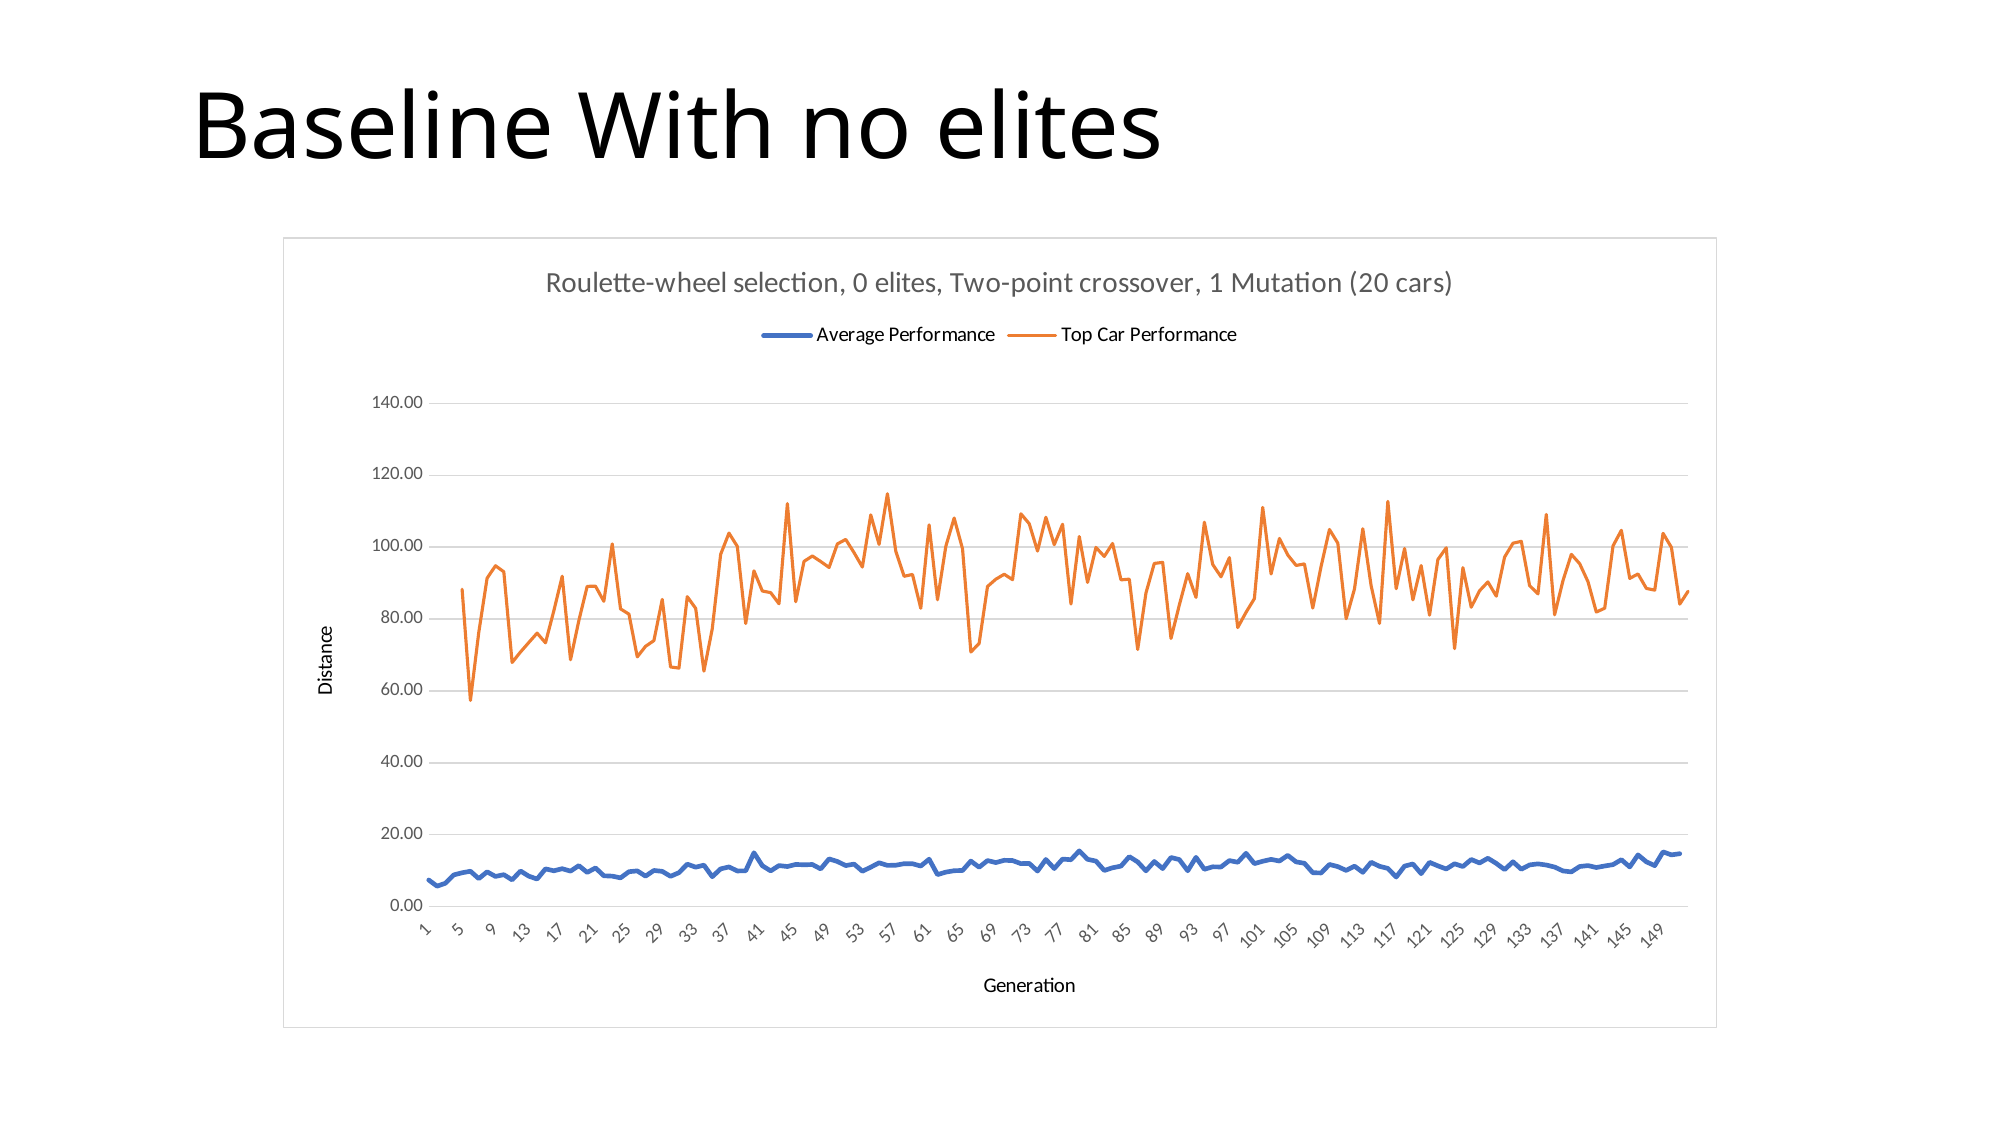

# Baseline With no elites
### Chart: Roulette-wheel selection, 0 elites, Two-point crossover, 1 Mutation (20 cars)
| Category | Average Performance | Top Car Performance |
|---|---|---|
| 1 | 7.36971706618548 | None |
| 2 | 5.64520238532817 | None |
| 3 | 6.47635041782826 | None |
| 4 | 8.78658979792781 | None |
| 5 | 9.38038943505103 | 88.2735166566364 |
| 6 | 9.7992189847829 | 57.3375963481979 |
| 7 | 7.7570490997183 | 76.2440998218656 |
| 8 | 9.63508326094801 | 91.3379181977375 |
| 9 | 8.36259502735307 | 94.8212449286889 |
| 10 | 8.85640411057061 | 93.1402812721803 |
| 11 | 7.40696530019126 | 67.8942887487293 |
| 12 | 9.86257174135627 | 70.8173163427574 |
| 13 | 8.42298966367397 | 73.4720126326867 |
| 14 | 7.64020228376543 | 76.0612714107203 |
| 15 | 10.4574363910419 | 73.380543032164 |
| 16 | 9.92513960978534 | 82.274369431004 |
| 17 | 10.5026697053863 | 91.9006919798475 |
| 18 | 9.83266444130927 | 68.670036854098 |
| 19 | 11.3648467811577 | 79.56378350067 |
| 20 | 9.46684278078879 | 89.0877400555091 |
| 21 | 10.7201597821788 | 89.132247924681 |
| 22 | 8.54142355183498 | 84.9316417289958 |
| 23 | 8.43563118821646 | 100.893327545509 |
| 24 | 7.96883970652461 | 82.8065753964926 |
| 25 | 9.67210518867412 | 81.3640277857735 |
| 26 | 9.89413748865985 | 69.4624360855267 |
| 27 | 8.43358024299843 | 72.3846257856255 |
| 28 | 10.0134589252275 | 74.0010409671101 |
| 29 | 9.76891189494324 | 85.4439704637361 |
| 30 | 8.3836013250683 | 66.643223362347 |
| 31 | 9.40192942131299 | 66.3475774177477 |
| 32 | 11.7609627571679 | 86.2087818046461 |
| 33 | 10.9329538758456 | 82.9628714850694 |
| 34 | 11.497242515956 | 65.5069504489727 |
| 35 | 8.28298345016435 | 77.2670173187361 |
| 36 | 10.4595054277658 | 97.9904128569625 |
| 37 | 10.9974087906406 | 103.909017627588 |
| 38 | 9.88064509587312 | 100.218480296332 |
| 39 | 9.92143534184844 | 78.7449282014854 |
| 40 | 14.9451447381433 | 93.3989161265814 |
| 41 | 11.3183265990648 | 87.7797229048295 |
| 42 | 9.89808817946591 | 87.3411882255772 |
| 43 | 11.370219809429 | 84.2316358644553 |
| 44 | 11.1084913948534 | 112.115408207535 |
| 45 | 11.6791006932215 | 84.814402678234 |
| 46 | 11.5831792697978 | 96.0210767649082 |
| 47 | 11.6717058911461 | 97.5423361979904 |
| 48 | 10.4350517546508 | 95.9880590180381 |
| 49 | 13.240320595585 | 94.3409313546518 |
| 50 | 12.5052442205631 | 100.900693317517 |
| 51 | 11.3724730523124 | 102.146925074893 |
| 52 | 11.7778914911237 | 98.4419234611043 |
| 53 | 9.79793013309559 | 94.4542410989382 |
| 54 | 10.9305298529959 | 108.977265173686 |
| 55 | 12.149389308005 | 100.747871871701 |
| 56 | 11.4268424982959 | 114.856785631775 |
| 57 | 11.4755247933113 | 98.8491418928632 |
| 58 | 11.8925239772435 | 91.8792906920559 |
| 59 | 11.8817332299841 | 92.4029593994547 |
| 60 | 11.2399280957609 | 82.9843174039278 |
| 61 | 13.1710204039155 | 106.220386211157 |
| 62 | 8.87295423296524 | 85.3560053795844 |
| 63 | 9.56137755390267 | 100.229063341522 |
| 64 | 9.94085157093052 | 108.103511852444 |
| 65 | 10.0217880392052 | 99.5295780874242 |
| 66 | 12.6378280312481 | 70.8026359441225 |
| 67 | 10.9122810538615 | 73.2191144106511 |
| 68 | 12.7784689393414 | 89.0511926746792 |
| 69 | 12.2095807622537 | 91.0763628278522 |
| 70 | 12.8449937457886 | 92.4440944098914 |
| 71 | 12.790754160525 | 90.9377880174476 |
| 72 | 11.922394216138 | 109.28673567064 |
| 73 | 11.9829154709545 | 106.525770290699 |
| 74 | 9.84321493315599 | 98.9133823971685 |
| 75 | 13.0784644463394 | 108.308732119248 |
| 76 | 10.5583734698621 | 100.683529635597 |
| 77 | 13.1960709365805 | 106.366530091497 |
| 78 | 13.0205805907189 | 84.1703744858408 |
| 79 | 15.4758194219796 | 102.935164815221 |
| 80 | 13.1307197833923 | 90.1854726715561 |
| 81 | 12.6430013075769 | 99.9183354140924 |
| 82 | 10.0155482441737 | 97.418564687561 |
| 83 | 10.7657088867751 | 101.006211040632 |
| 84 | 11.2276270091412 | 90.8954797096111 |
| 85 | 13.8606819363283 | 91.082863197918 |
| 86 | 12.3854651197428 | 71.5133597560163 |
| 87 | 9.92205186553128 | 87.235477852947 |
| 88 | 12.5048285314967 | 95.4598119486441 |
| 89 | 10.5382391543711 | 95.7524172751392 |
| 90 | 13.6426480286252 | 74.5896562225378 |
| 91 | 13.0539194162121 | 83.90170803068 |
| 92 | 9.9380958771453 | 92.6197990236492 |
| 93 | 13.6736171728709 | 86.0298754490992 |
| 94 | 10.3415399840946 | 106.942033601735 |
| 95 | 11.0274776976937 | 95.1706628949639 |
| 96 | 10.9880055057527 | 91.7472067543659 |
| 97 | 12.7931442062977 | 97.0621990318117 |
| 98 | 12.2917509241976 | 77.6199617411752 |
| 99 | 14.8018412802108 | 81.8723026883477 |
| 100 | 11.9223175754739 | 85.665144949383 |
| 101 | 12.5726937828236 | 111.059273438528 |
| 102 | 13.1179509597648 | 92.5383552625922 |
| 103 | 12.6616619532759 | 102.416427263346 |
| 104 | 14.223415011653 | 97.838089720931 |
| 105 | 12.3960930017167 | 94.8917871970398 |
| 106 | 12.0156391390449 | 95.3238171987268 |
| 107 | 9.3938183892233 | 83.0521865496782 |
| 108 | 9.33147897769505 | 94.6440491161157 |
| 109 | 11.6900415307006 | 104.899317147645 |
| 110 | 11.0774627076158 | 101.102192142352 |
| 111 | 10.0369122895474 | 80.0638315451525 |
| 112 | 11.2131930772925 | 88.3463796141993 |
| 113 | 9.50306555492843 | 105.09132790082 |
| 114 | 12.2856454043918 | 89.2603101297331 |
| 115 | 11.1686682221576 | 78.7539639235961 |
| 116 | 10.5843491817196 | 112.716552677391 |
| 117 | 8.18954660565485 | 88.4130968499877 |
| 118 | 11.2197284633727 | 99.612516778448 |
| 119 | 11.8233518139377 | 85.3189873363323 |
| 120 | 9.13207137009819 | 94.8643898520629 |
| 121 | 12.2808532849085 | 81.0734658365511 |
| 122 | 11.2993822387408 | 96.5329841666216 |
| 123 | 10.424579894329 | 99.8179468889822 |
| 124 | 11.878952927441 | 71.7520383837692 |
| 125 | 11.1191006144802 | 94.2774400470438 |
| 126 | 13.0822638699873 | 83.2794861424966 |
| 127 | 12.0968091600594 | 87.8363454531958 |
| 128 | 13.4260885442849 | 90.3142192236186 |
| 129 | 11.9895781555493 | 86.3570173643728 |
| 130 | 10.2626117241306 | 97.2178311338403 |
| 131 | 12.4295312797314 | 101.098283645085 |
| 132 | 10.3572373420681 | 101.599667079691 |
| 133 | 11.5479364072591 | 89.3096119902321 |
| 134 | 11.8501458320269 | 86.9896409234626 |
| 135 | 11.5276578623096 | 109.093469245537 |
| 136 | 10.9726623602547 | 81.1766497403342 |
| 137 | 9.8874999311353 | 90.7165347442335 |
| 138 | 9.62744476482421 | 98.0027974969385 |
| 139 | 11.1164306805691 | 95.3805253721427 |
| 140 | 11.3719913021788 | 90.3828585538586 |
| 141 | 10.829749881606 | 81.9356068692057 |
| 142 | 11.2534083640294 | 83.0033658337849 |
| 143 | 11.6302371555551 | 100.338025819478 |
| 144 | 13.0388162417228 | 104.671389912823 |
| 145 | 11.003634771954 | 91.3103937807777 |
| 146 | 14.3656686420491 | 92.540998444705 |
| 147 | 12.407458363388 | 88.4921175570422 |
| 148 | 11.3605142022391 | 88.0268079349538 |
| 149 | 15.1967199060567 | 103.83651750929 |
| 150 | 14.3657569076218 | 99.9194536477899 |
| 151 | 14.6858790721204 | 84.1344385419437 |
| 152 | None | 87.7098014541387 |